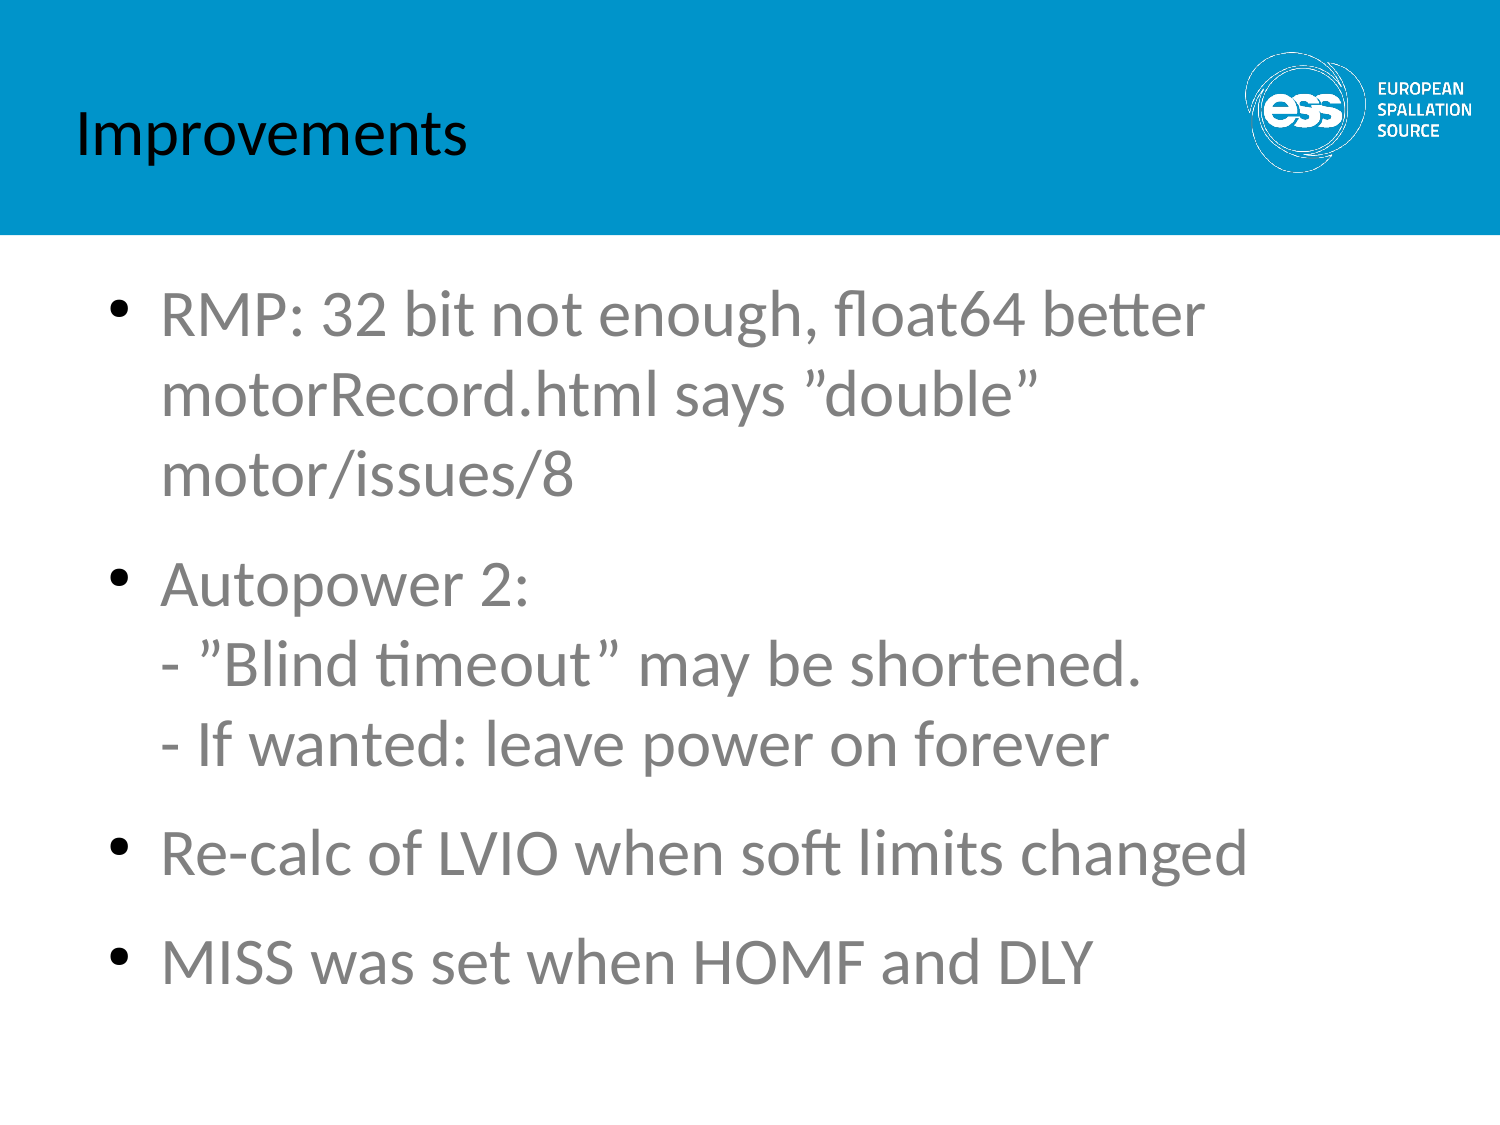

# Improvements
RMP: 32 bit not enough, float64 better
motorRecord.html says ”double”
motor/issues/8
Autopower 2:
- ”Blind timeout” may be shortened.
- If wanted: leave power on forever
Re-calc of LVIO when soft limits changed
MISS was set when HOMF and DLY